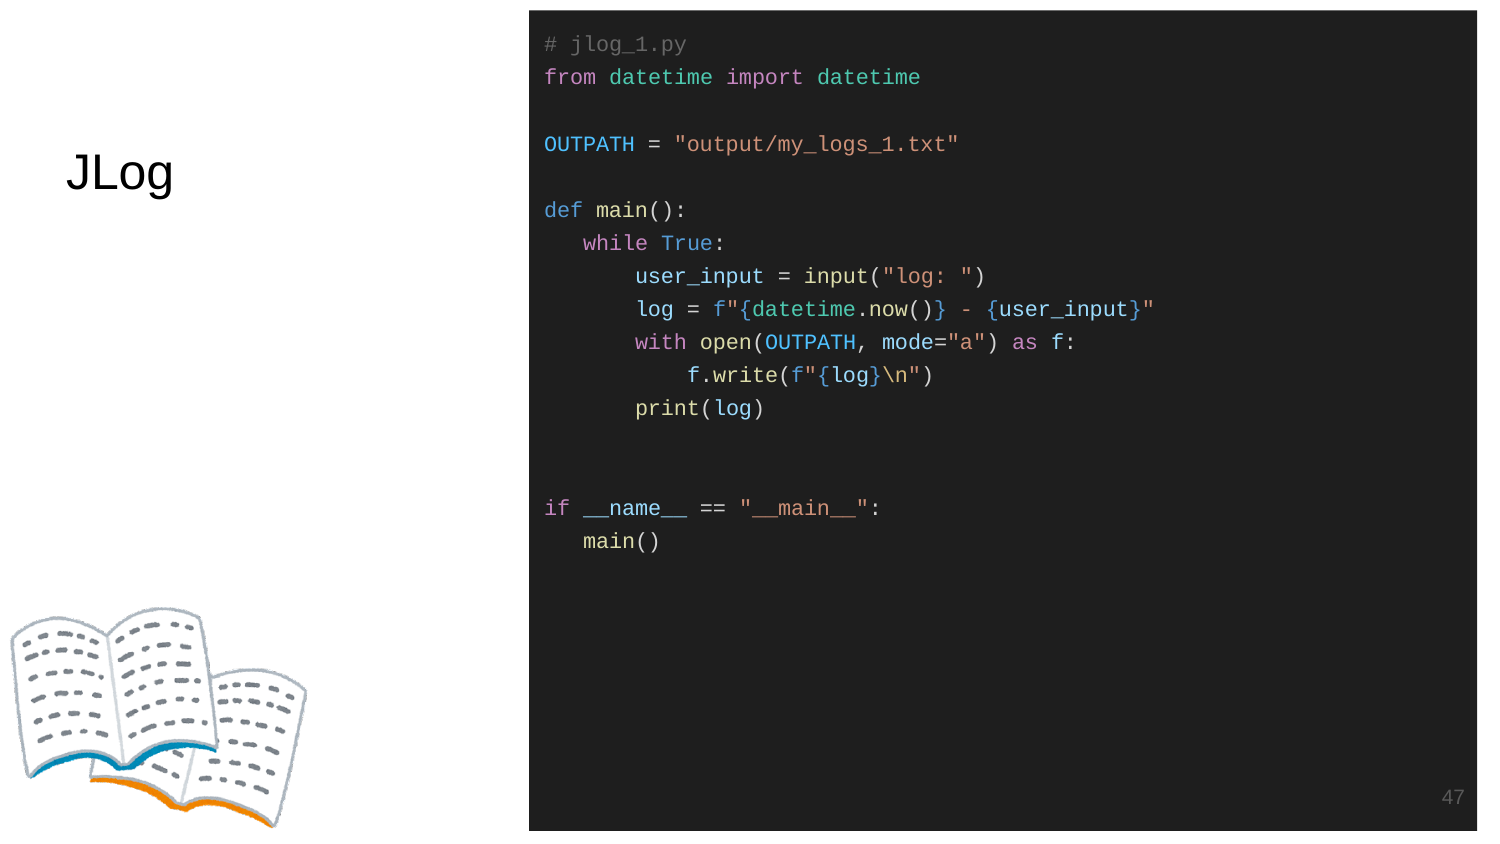

# jlog_1.py
from datetime import datetime
OUTPATH = "output/my_logs_1.txt"
def main():
 while True:
 user_input = input("log: ")
 log = f"{datetime.now()} - {user_input}"
 with open(OUTPATH, mode="a") as f:
 f.write(f"{log}\n")
 print(log)
if __name__ == "__main__":
 main()
# JLog